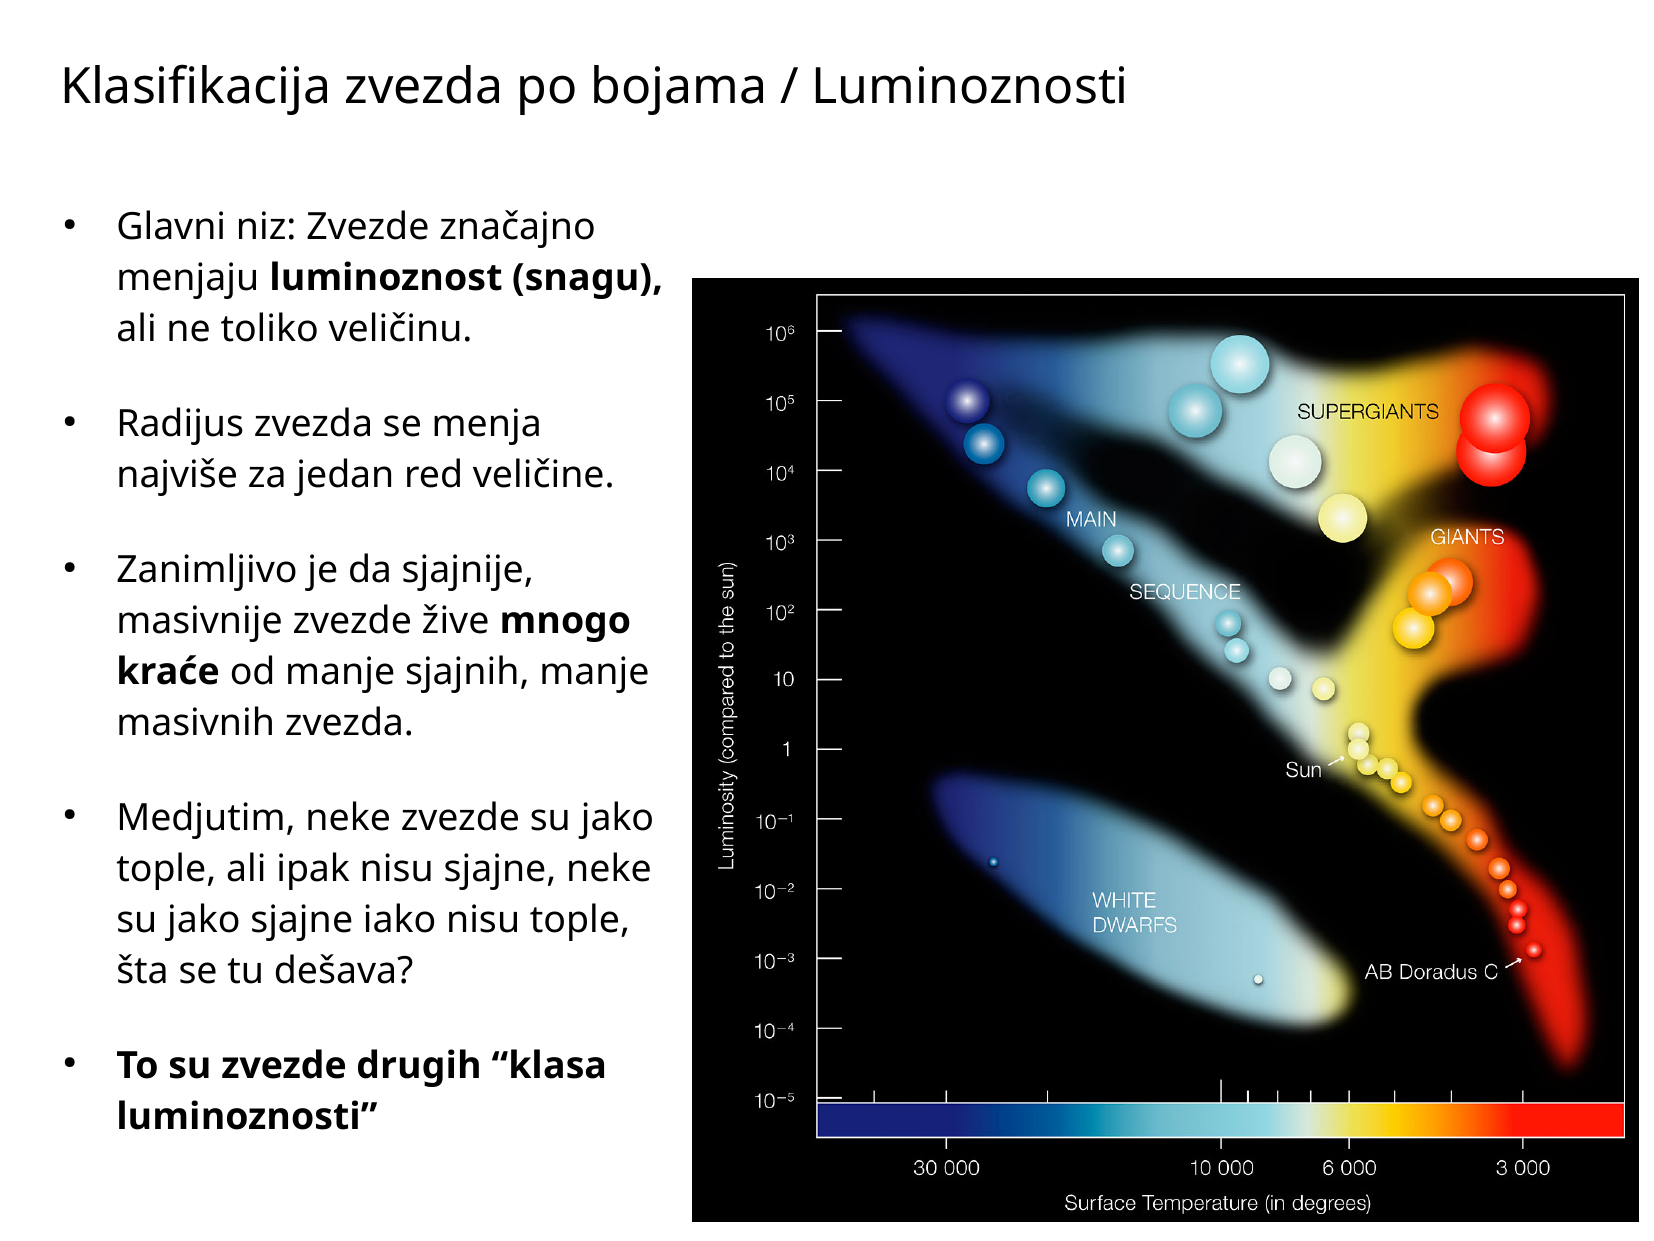

# Klasifikacija zvezda po bojama / Luminoznosti
Glavni niz: Zvezde značajno menjaju luminoznost (snagu), ali ne toliko veličinu.
Radijus zvezda se menja najviše za jedan red veličine.
Zanimljivo je da sjajnije, masivnije zvezde žive mnogo kraće od manje sjajnih, manje masivnih zvezda.
Medjutim, neke zvezde su jako tople, ali ipak nisu sjajne, neke su jako sjajne iako nisu tople, šta se tu dešava?
To su zvezde drugih “klasa luminoznosti”